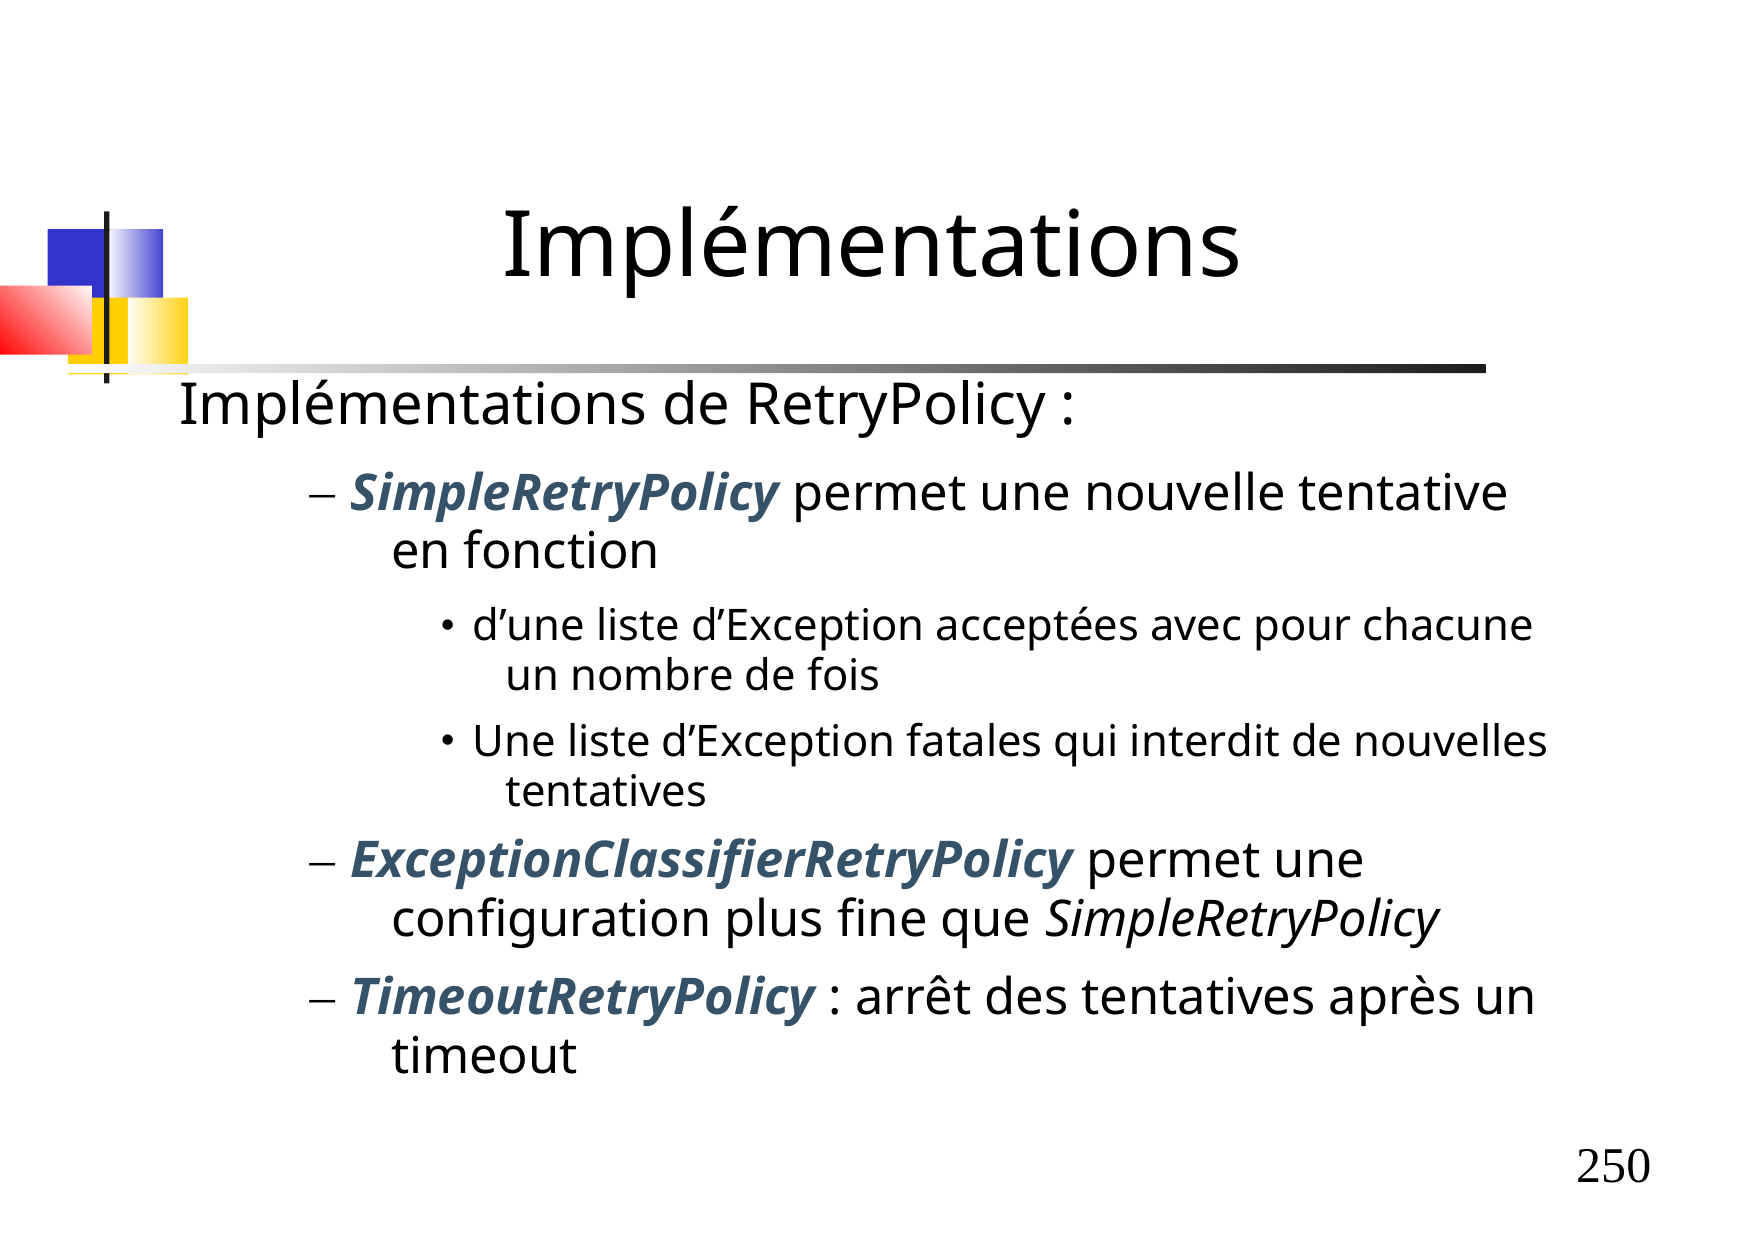

# Implémentations
Implémentations de RetryPolicy :
SimpleRetryPolicy permet une nouvelle tentative en fonction
d’une liste d’Exception acceptées avec pour chacune un nombre de fois
Une liste d’Exception fatales qui interdit de nouvelles tentatives
ExceptionClassifierRetryPolicy permet une configuration plus fine que SimpleRetryPolicy
TimeoutRetryPolicy : arrêt des tentatives après un timeout